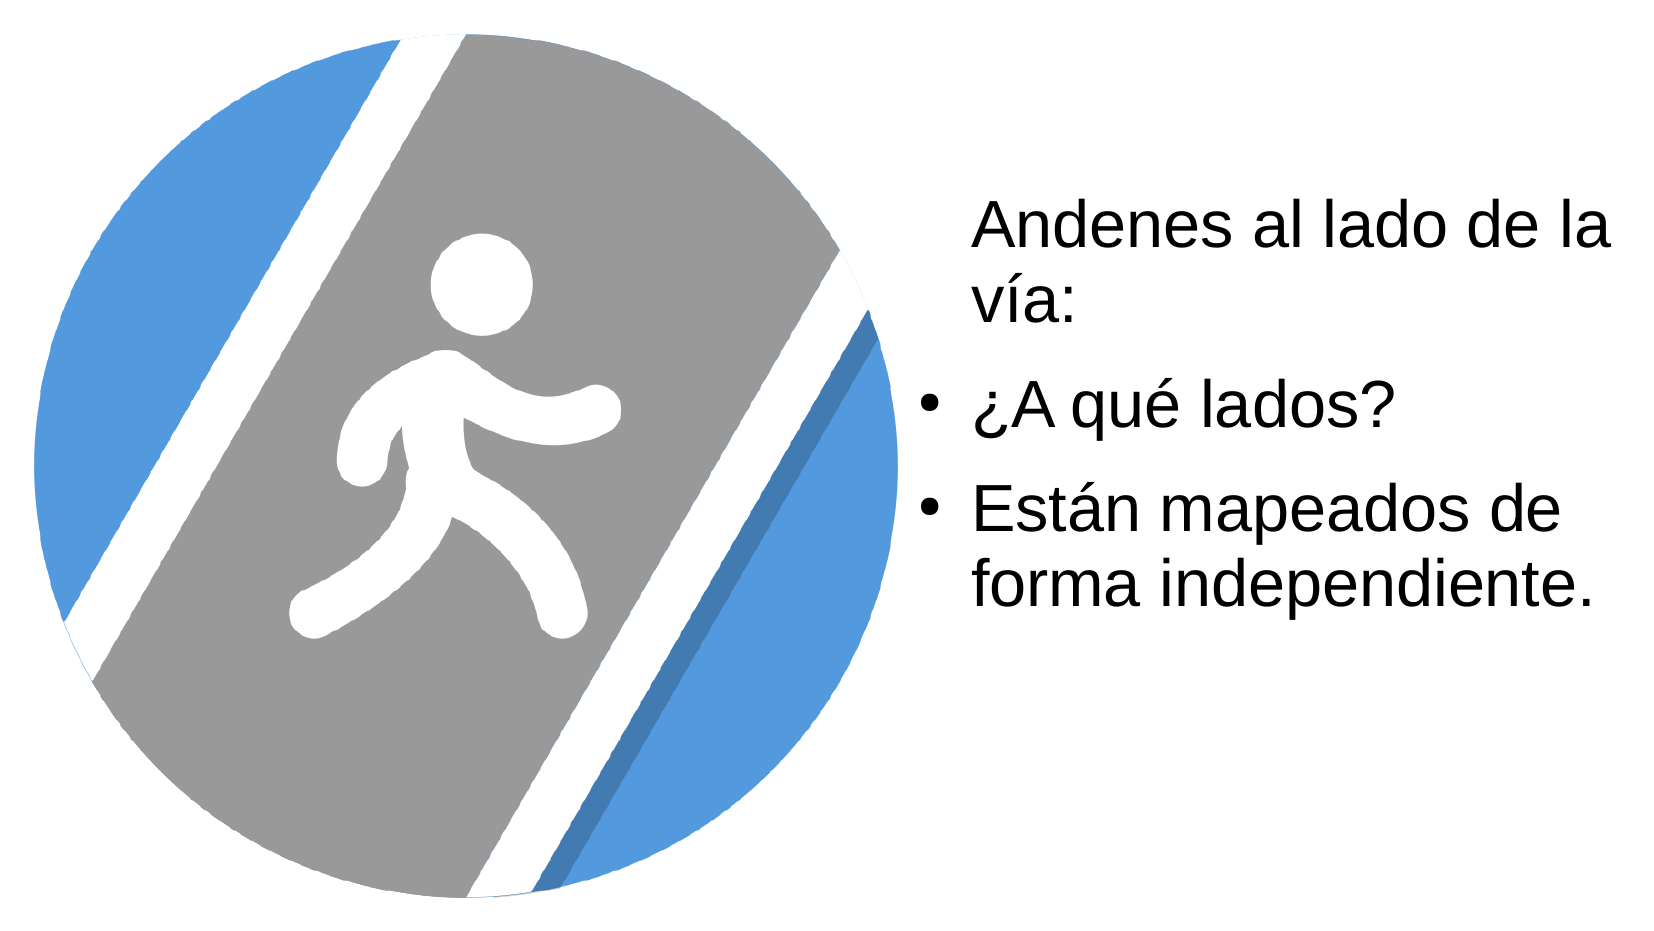

# Andenes al lado de la vía:
¿A qué lados?
Están mapeados de forma independiente.